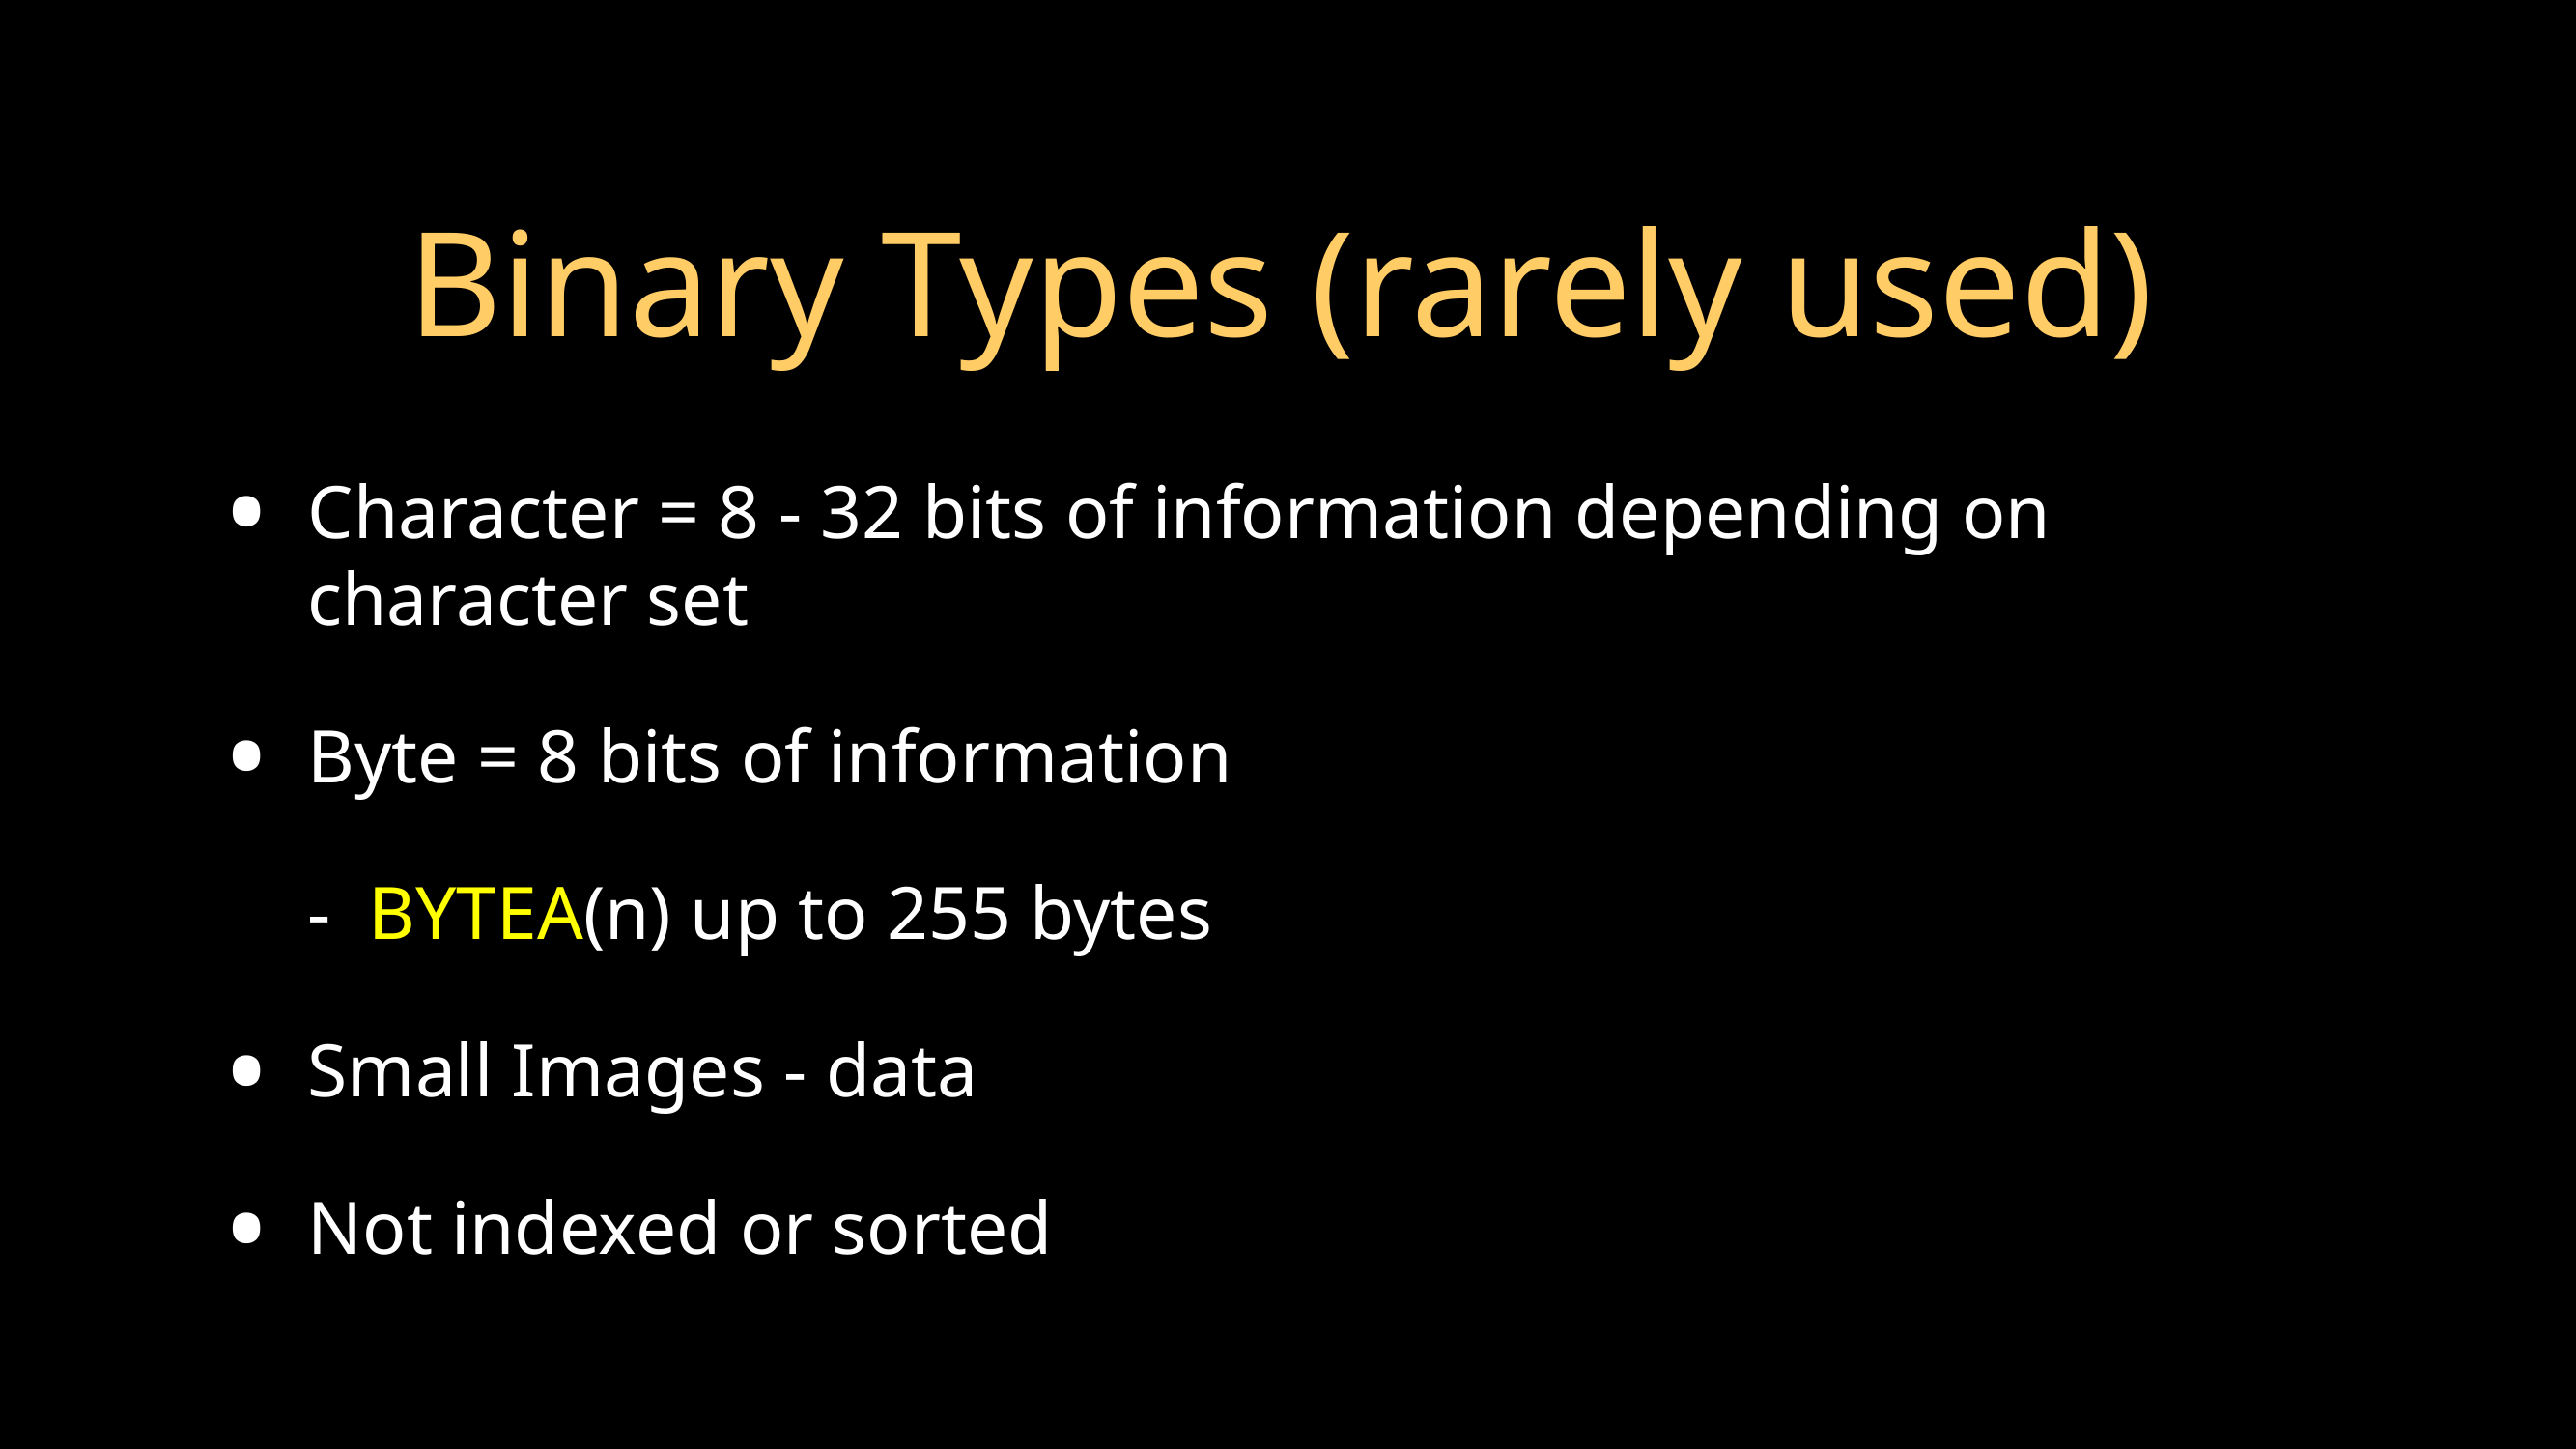

# Binary Types (rarely used)
Character = 8 - 32 bits of information depending on character set
Byte = 8 bits of information
 - BYTEA(n) up to 255 bytes
Small Images - data
Not indexed or sorted